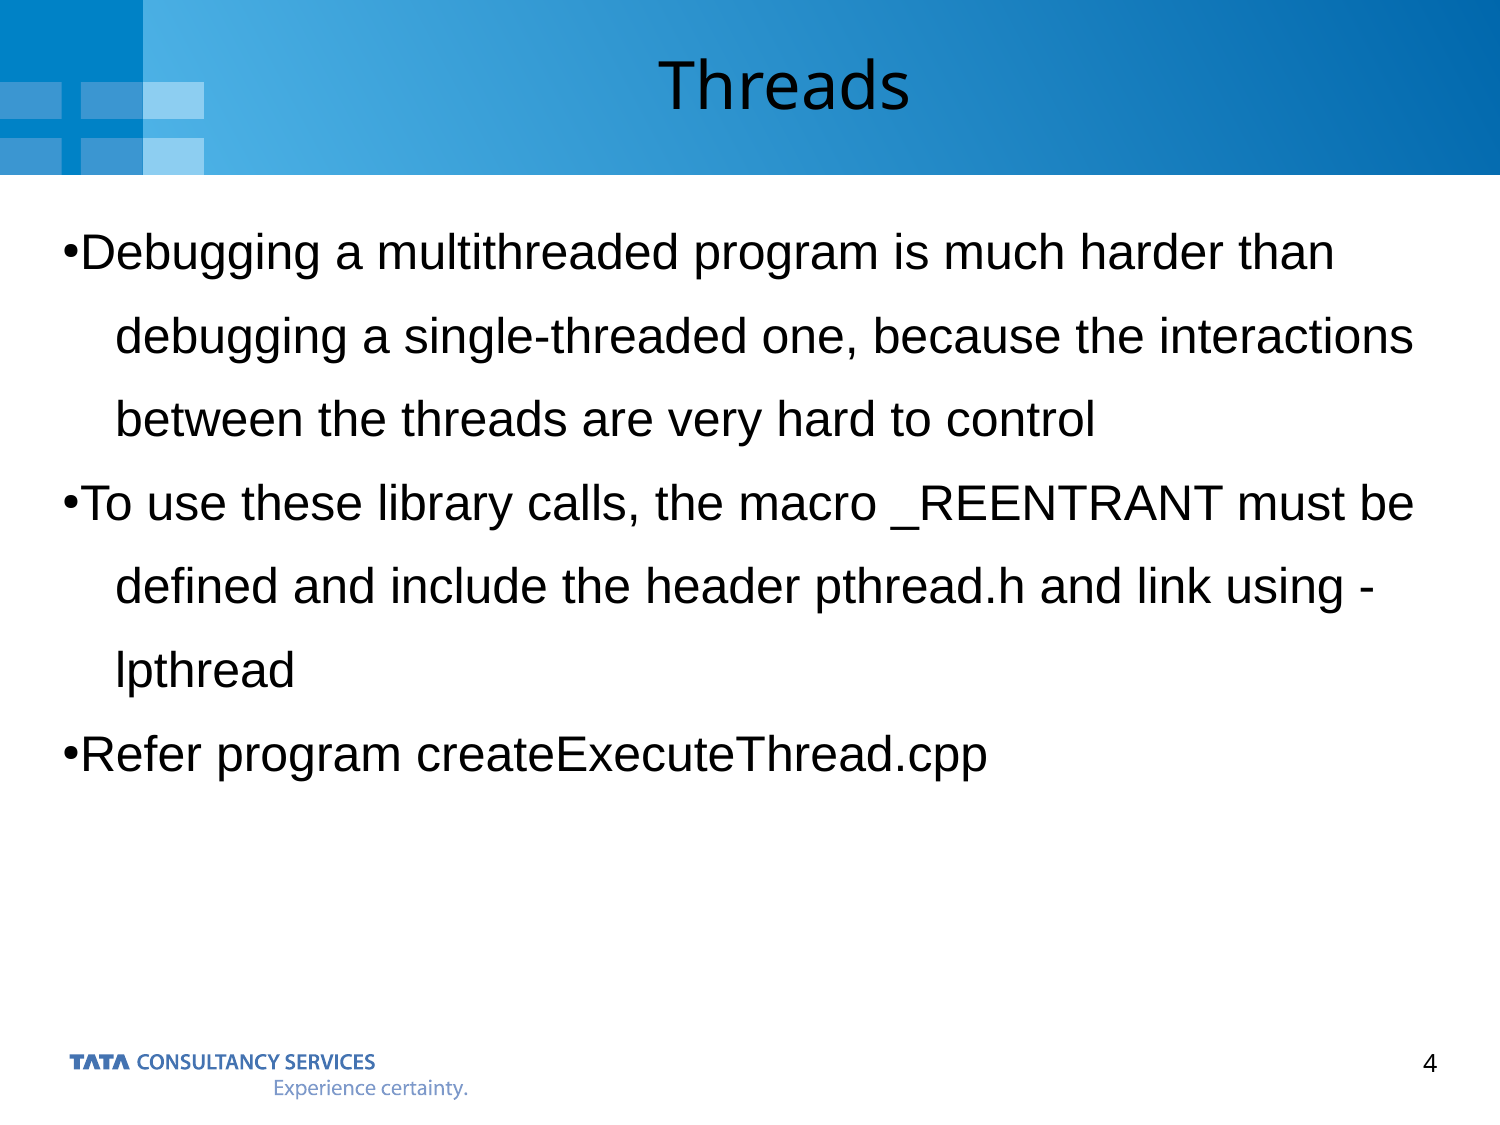

Threads
Debugging a multithreaded program is much harder than debugging a single-threaded one, because the interactions between the threads are very hard to control
To use these library calls, the macro _REENTRANT must be defined and include the header pthread.h and link using -lpthread
Refer program createExecuteThread.cpp